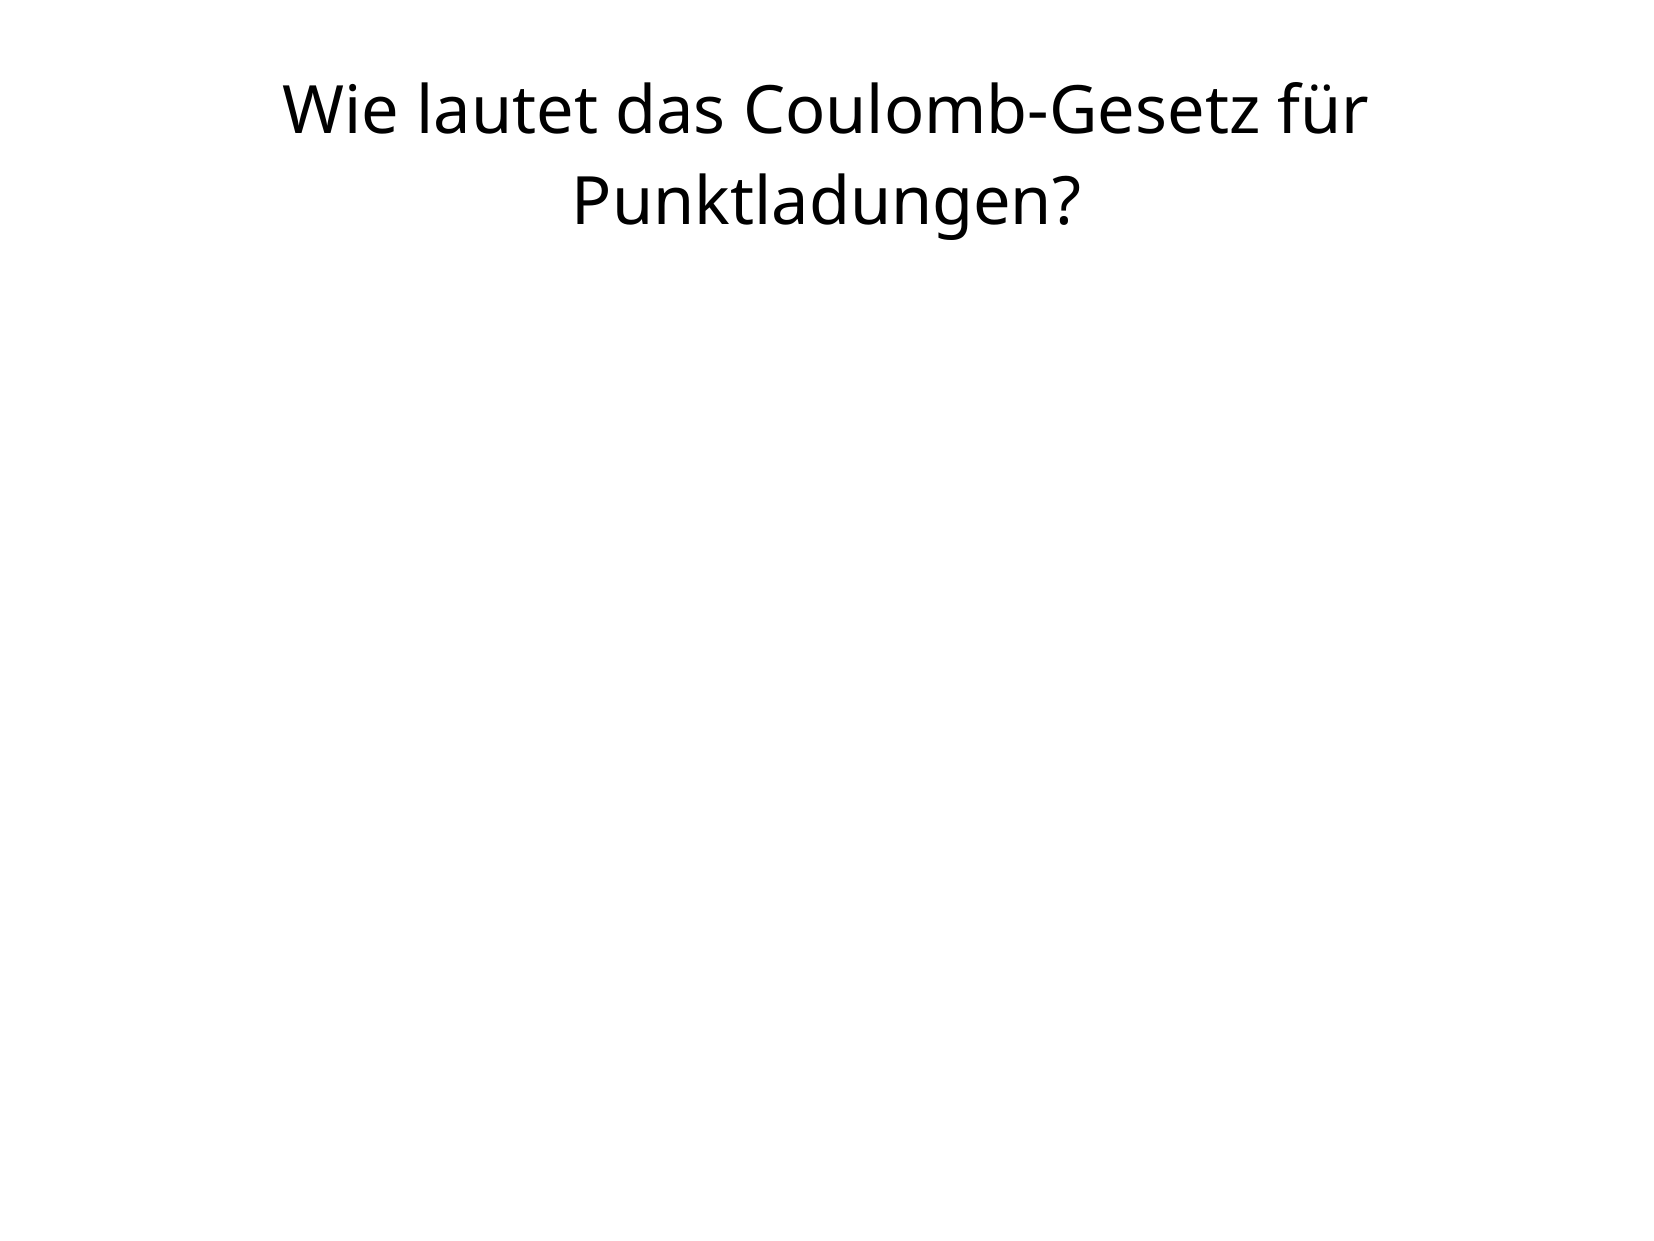

# Wie lautet das Coulomb-Gesetz für Punktladungen?